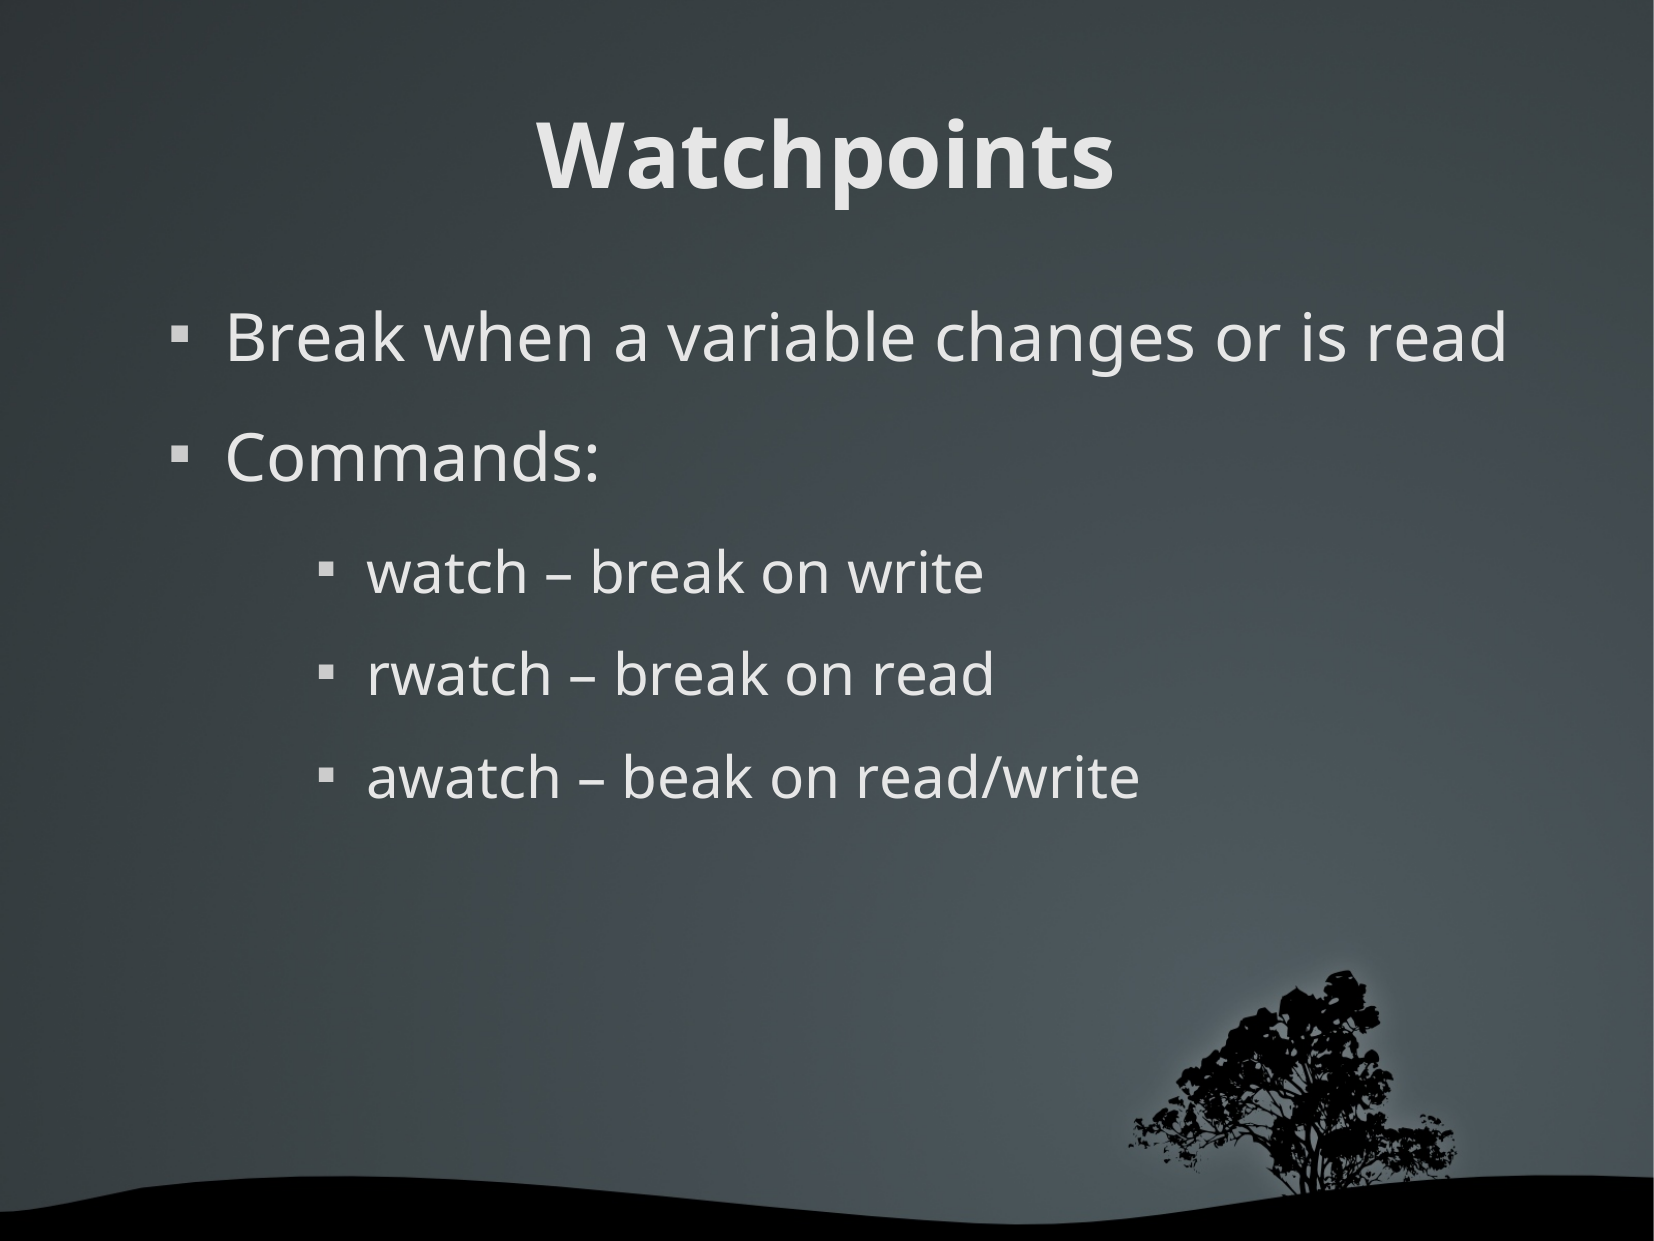

# Watchpoints
Break when a variable changes or is read
Commands:
watch – break on write
rwatch – break on read
awatch – beak on read/write